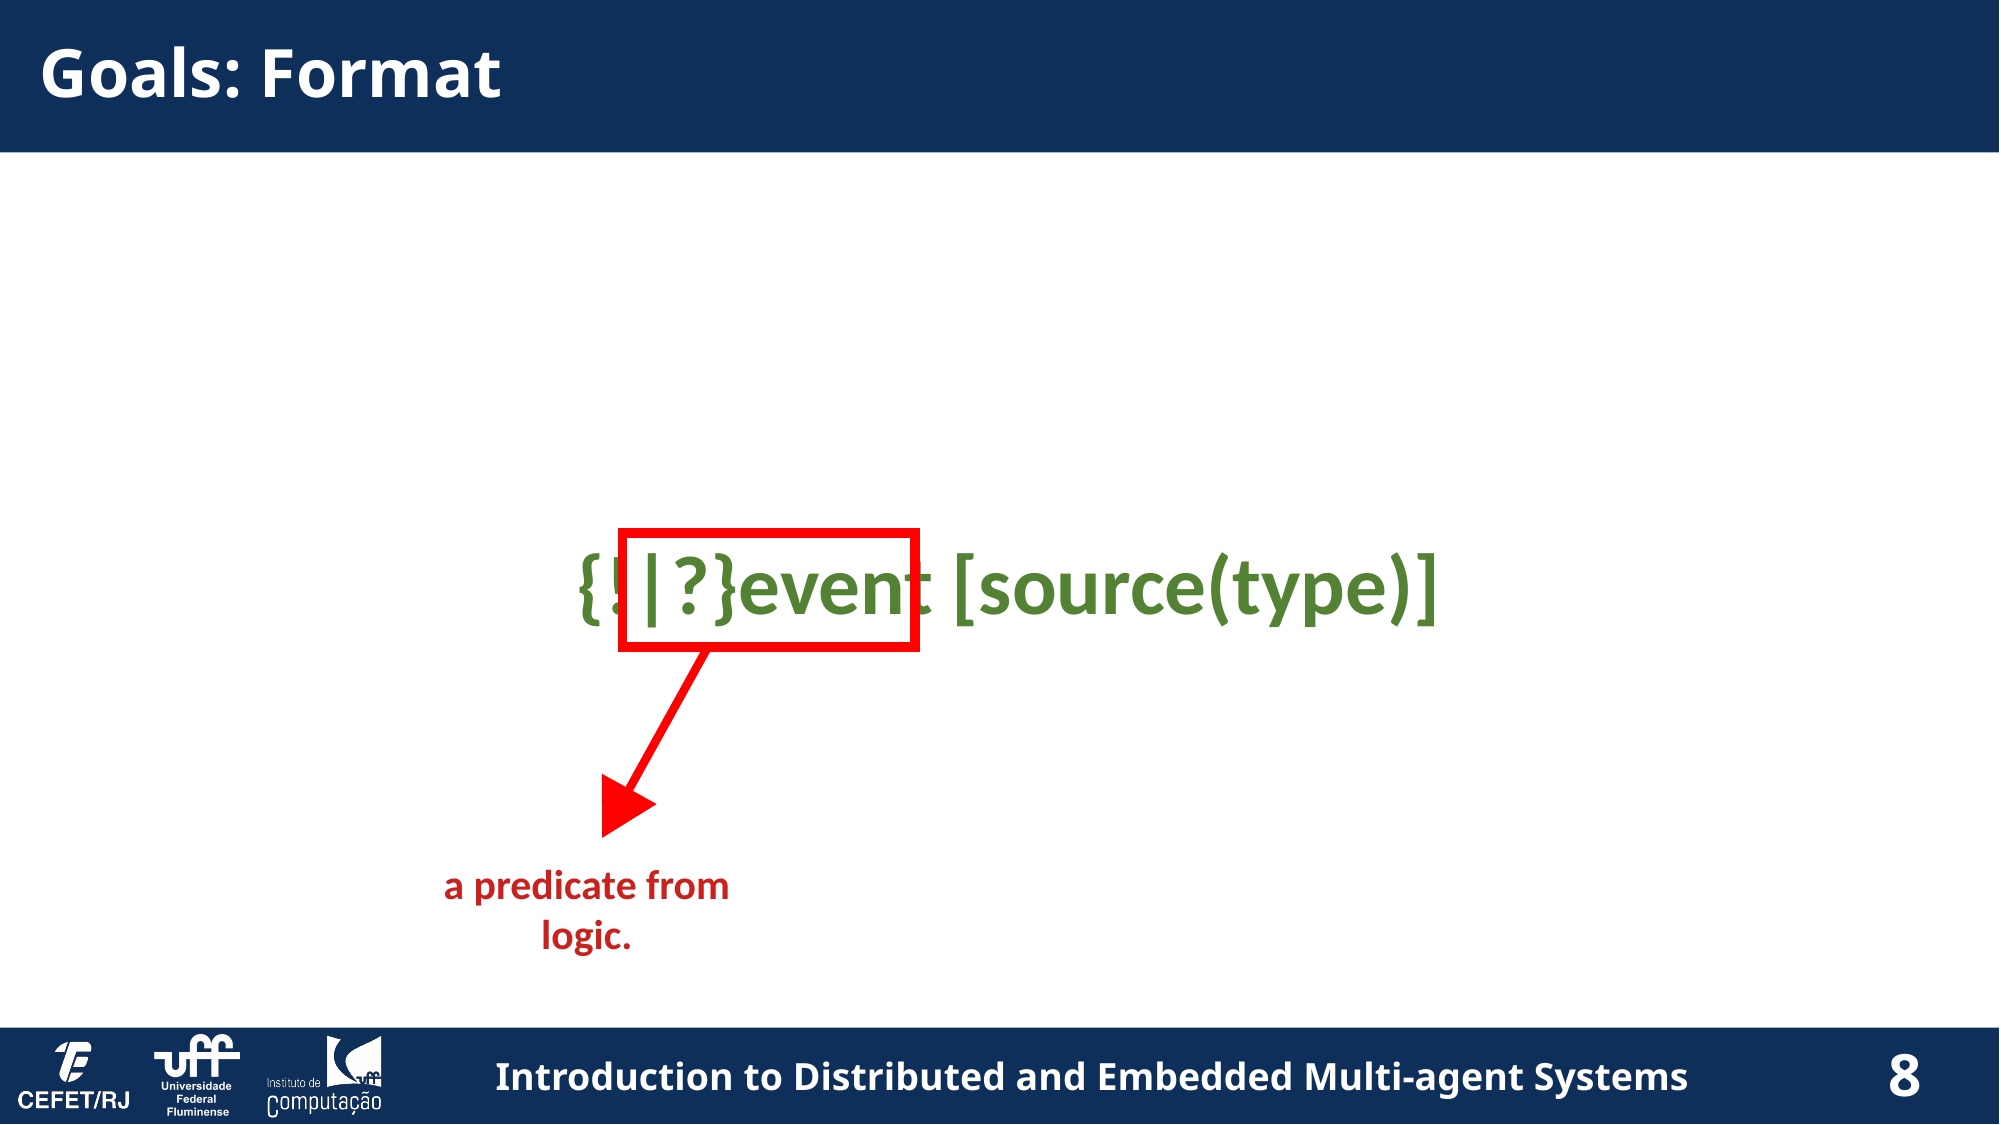

Goals: Format
{!|?}event [source(type)]
a predicate from logic.